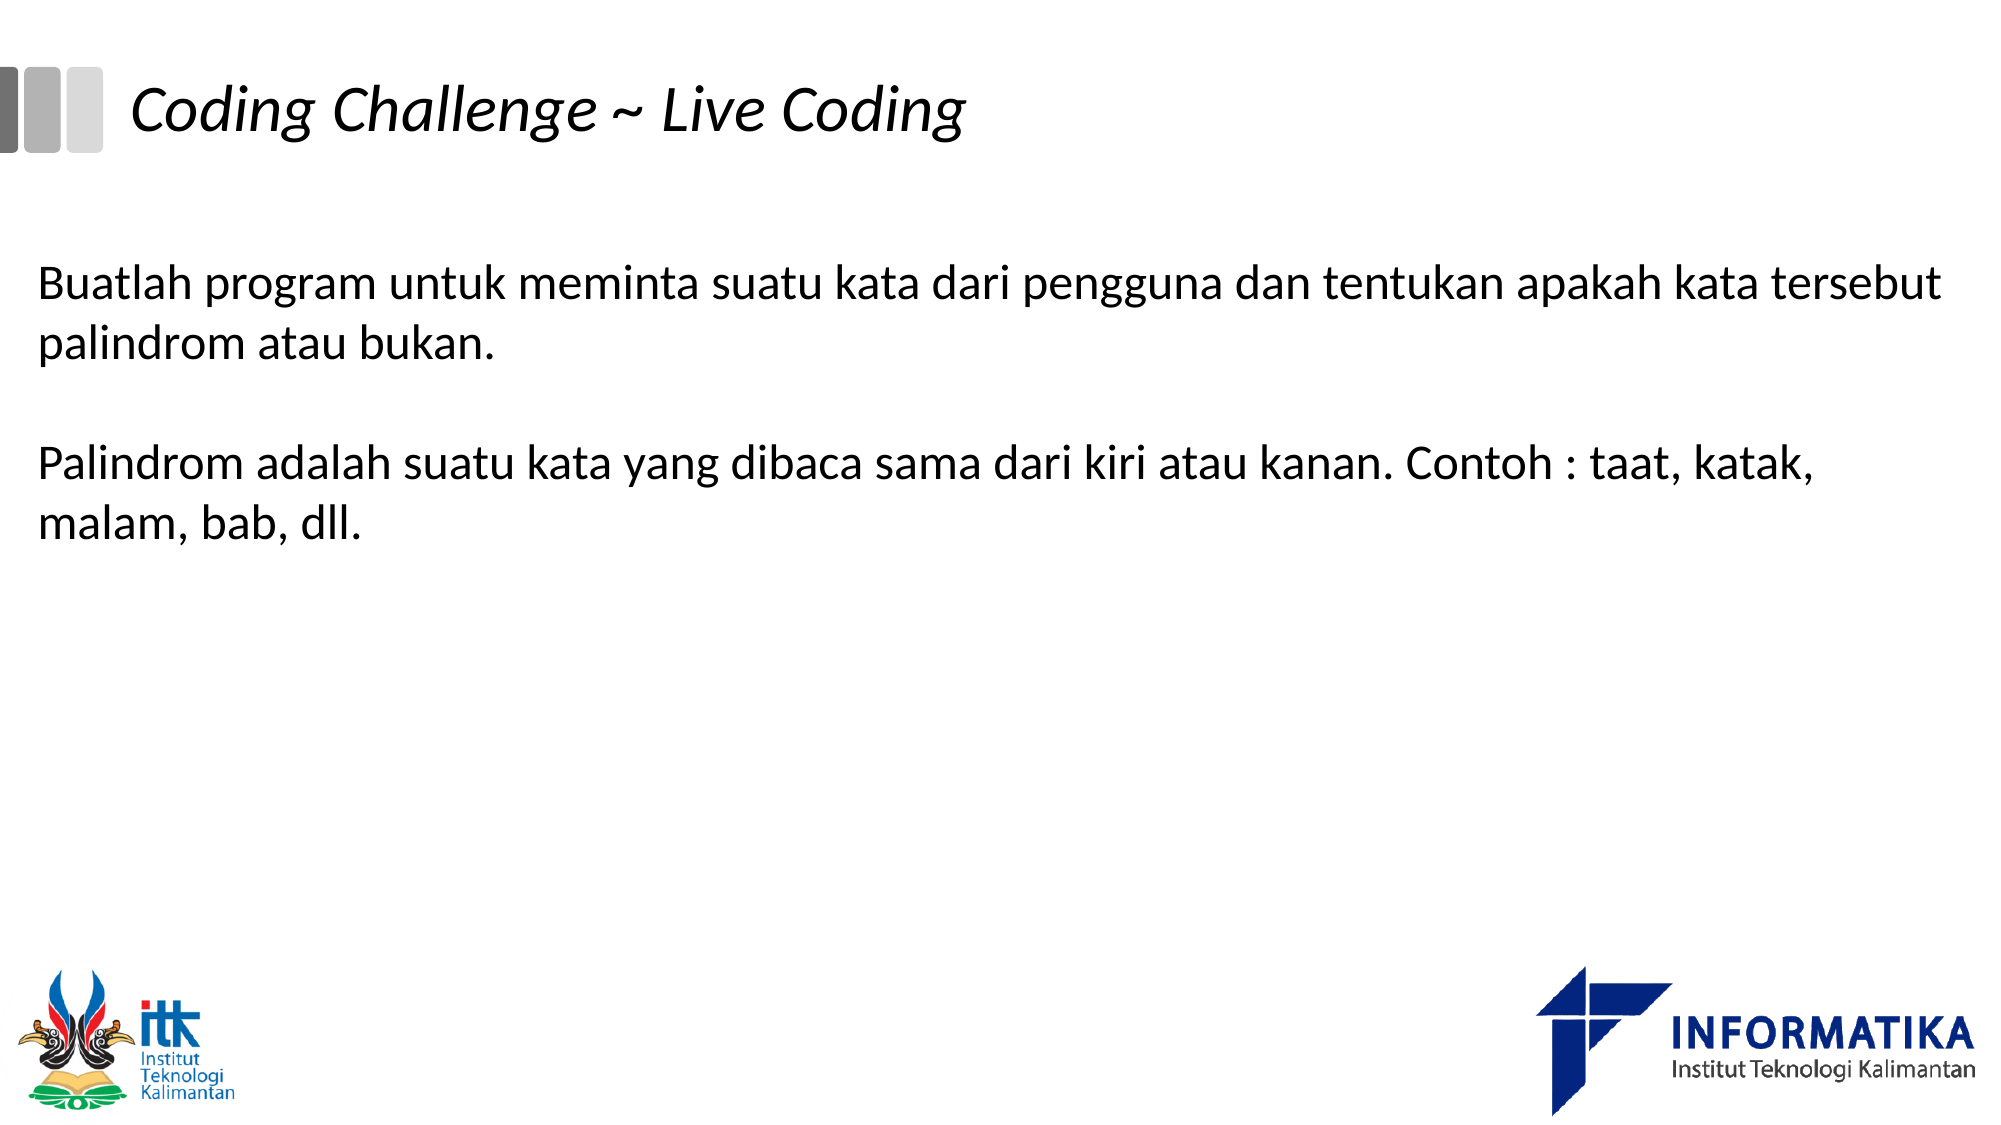

# Coding Challenge ~ Live Coding
Buatlah program untuk meminta suatu kata dari pengguna dan tentukan apakah kata tersebut palindrom atau bukan.
Palindrom adalah suatu kata yang dibaca sama dari kiri atau kanan. Contoh : taat, katak, malam, bab, dll.